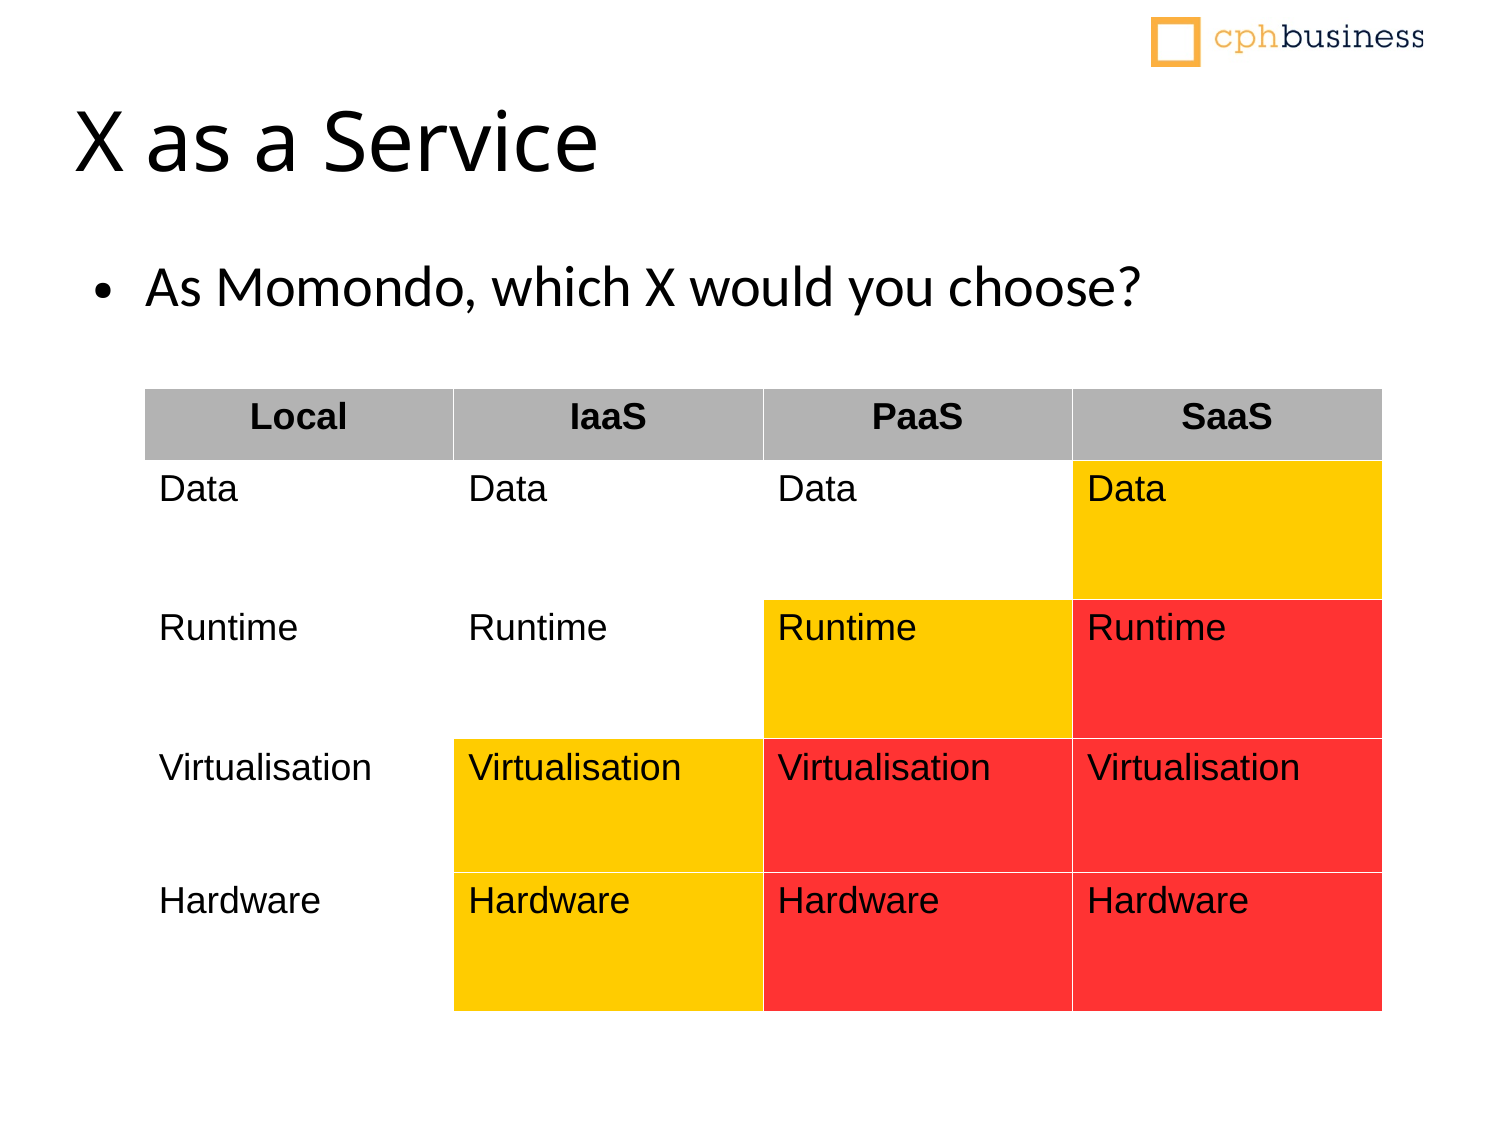

# X as a Service
As Momondo, which X would you choose?
| Local | IaaS | PaaS | SaaS |
| --- | --- | --- | --- |
| Data | Data | Data | Data |
| Runtime | Runtime | Runtime | Runtime |
| Virtualisation | Virtualisation | Virtualisation | Virtualisation |
| Hardware | Hardware | Hardware | Hardware |